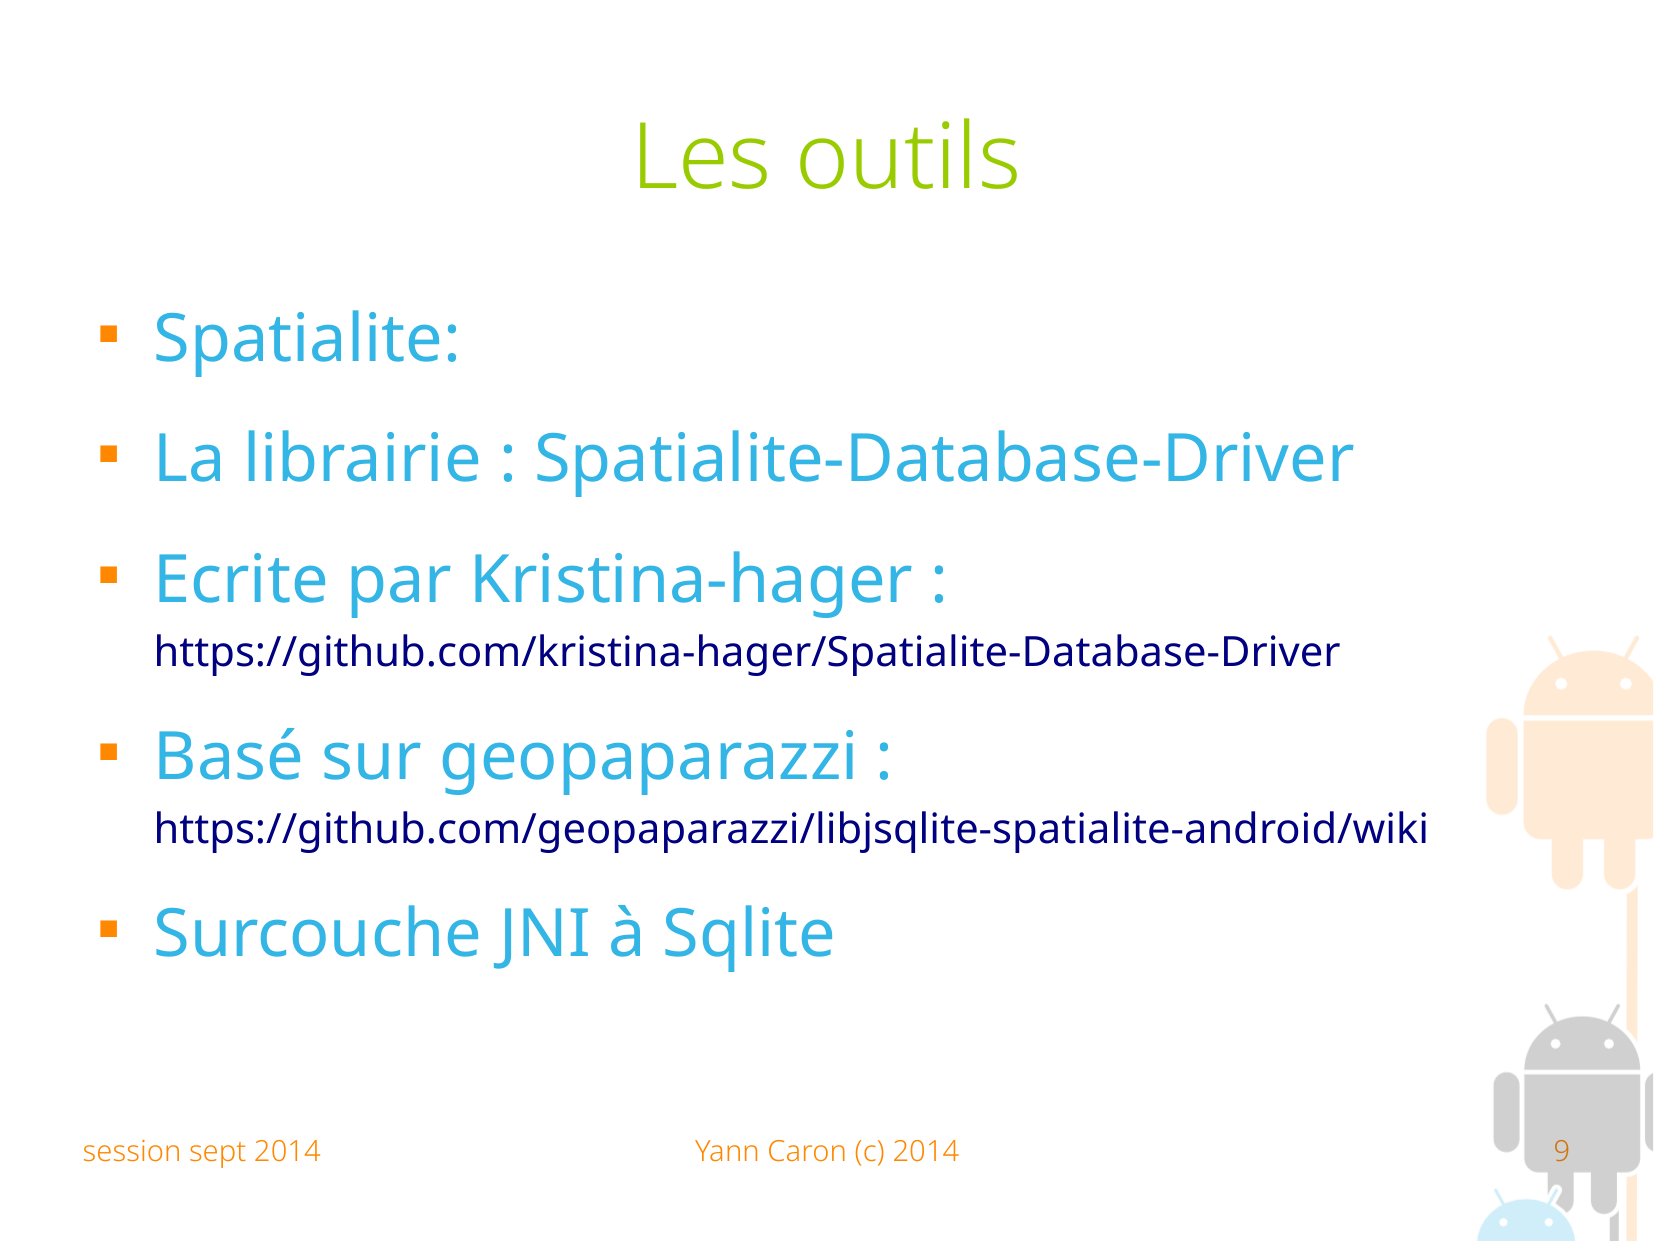

# Les outils
Spatialite:
La librairie : Spatialite-Database-Driver
Ecrite par Kristina-hager : https://github.com/kristina-hager/Spatialite-Database-Driver
Basé sur geopaparazzi : https://github.com/geopaparazzi/libjsqlite-spatialite-android/wiki
Surcouche JNI à Sqlite
session sept 2014
Yann Caron (c) 2014
9